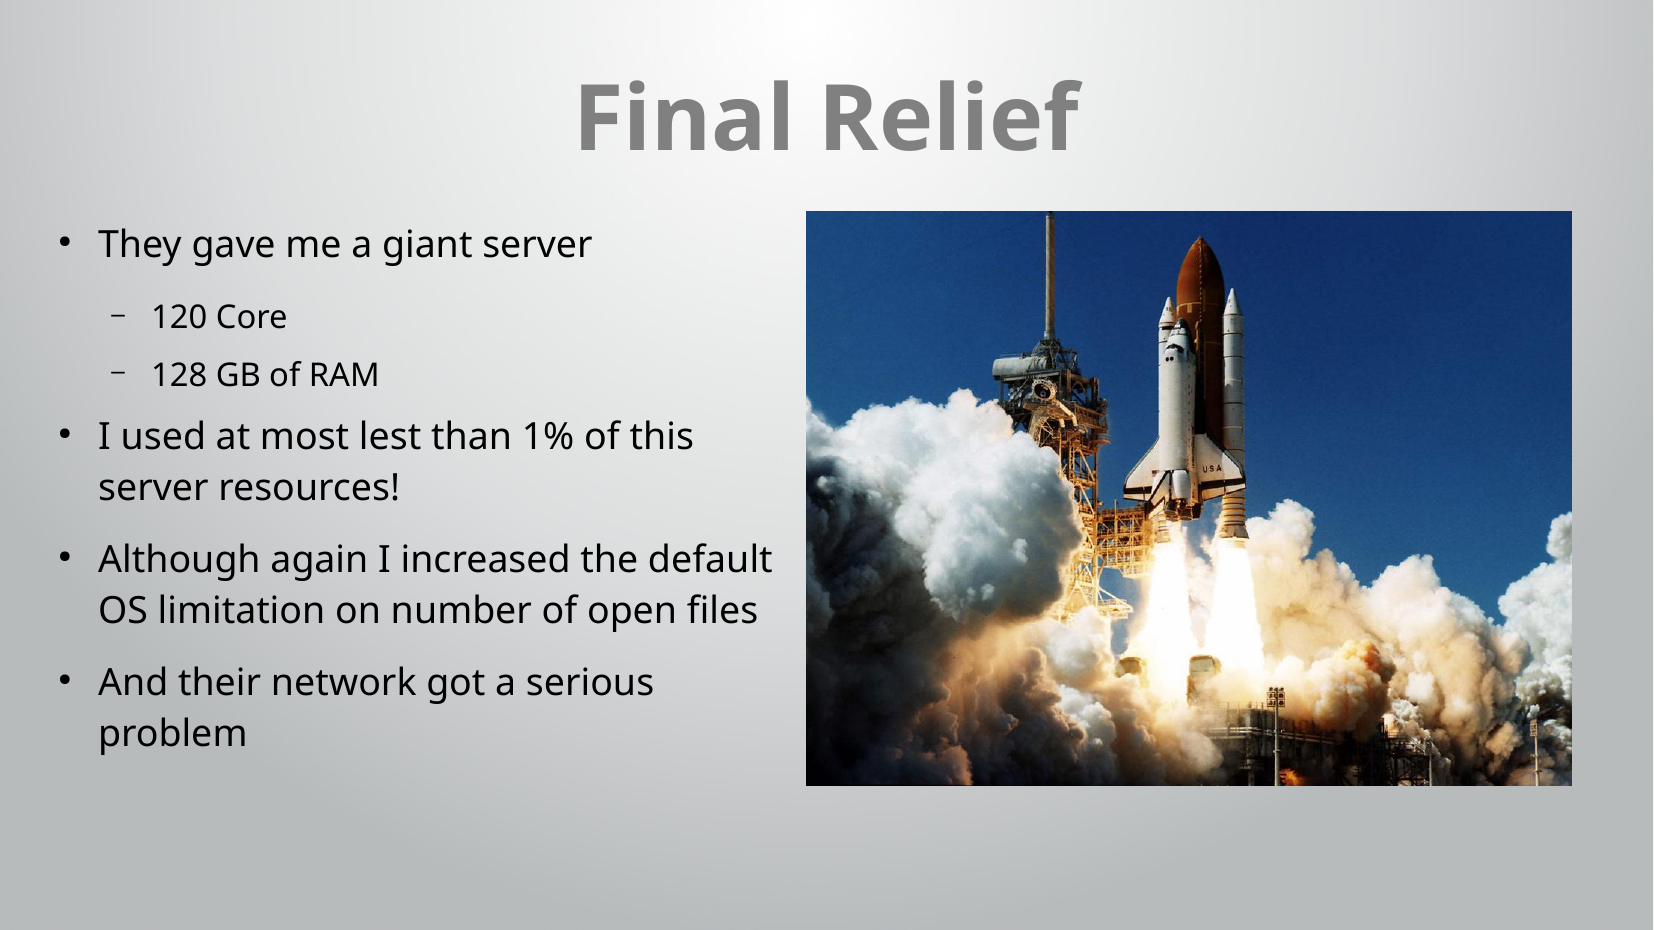

# Final Relief
They gave me a giant server
120 Core
128 GB of RAM
I used at most lest than 1% of this server resources!
Although again I increased the default OS limitation on number of open files
And their network got a serious problem